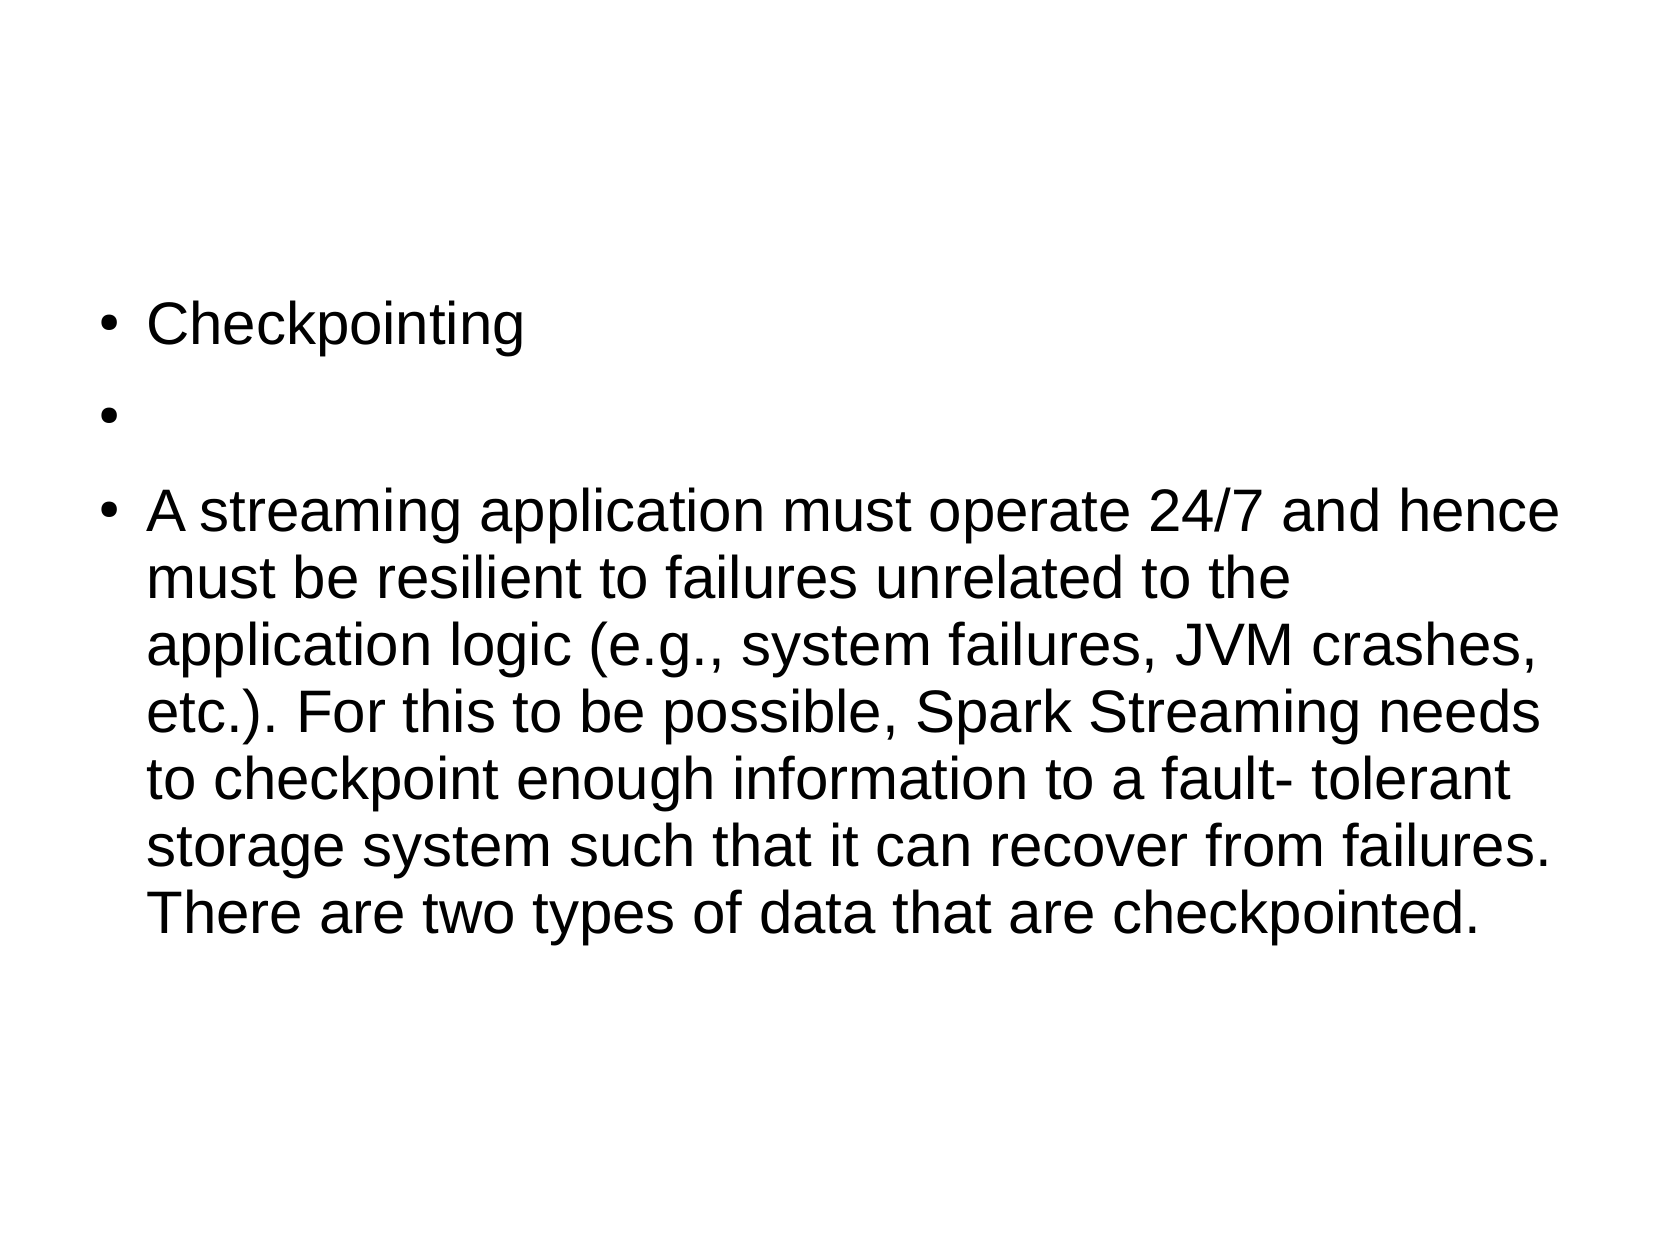

#
Checkpointing
A streaming application must operate 24/7 and hence must be resilient to failures unrelated to the application logic (e.g., system failures, JVM crashes, etc.). For this to be possible, Spark Streaming needs to checkpoint enough information to a fault- tolerant storage system such that it can recover from failures. There are two types of data that are checkpointed.